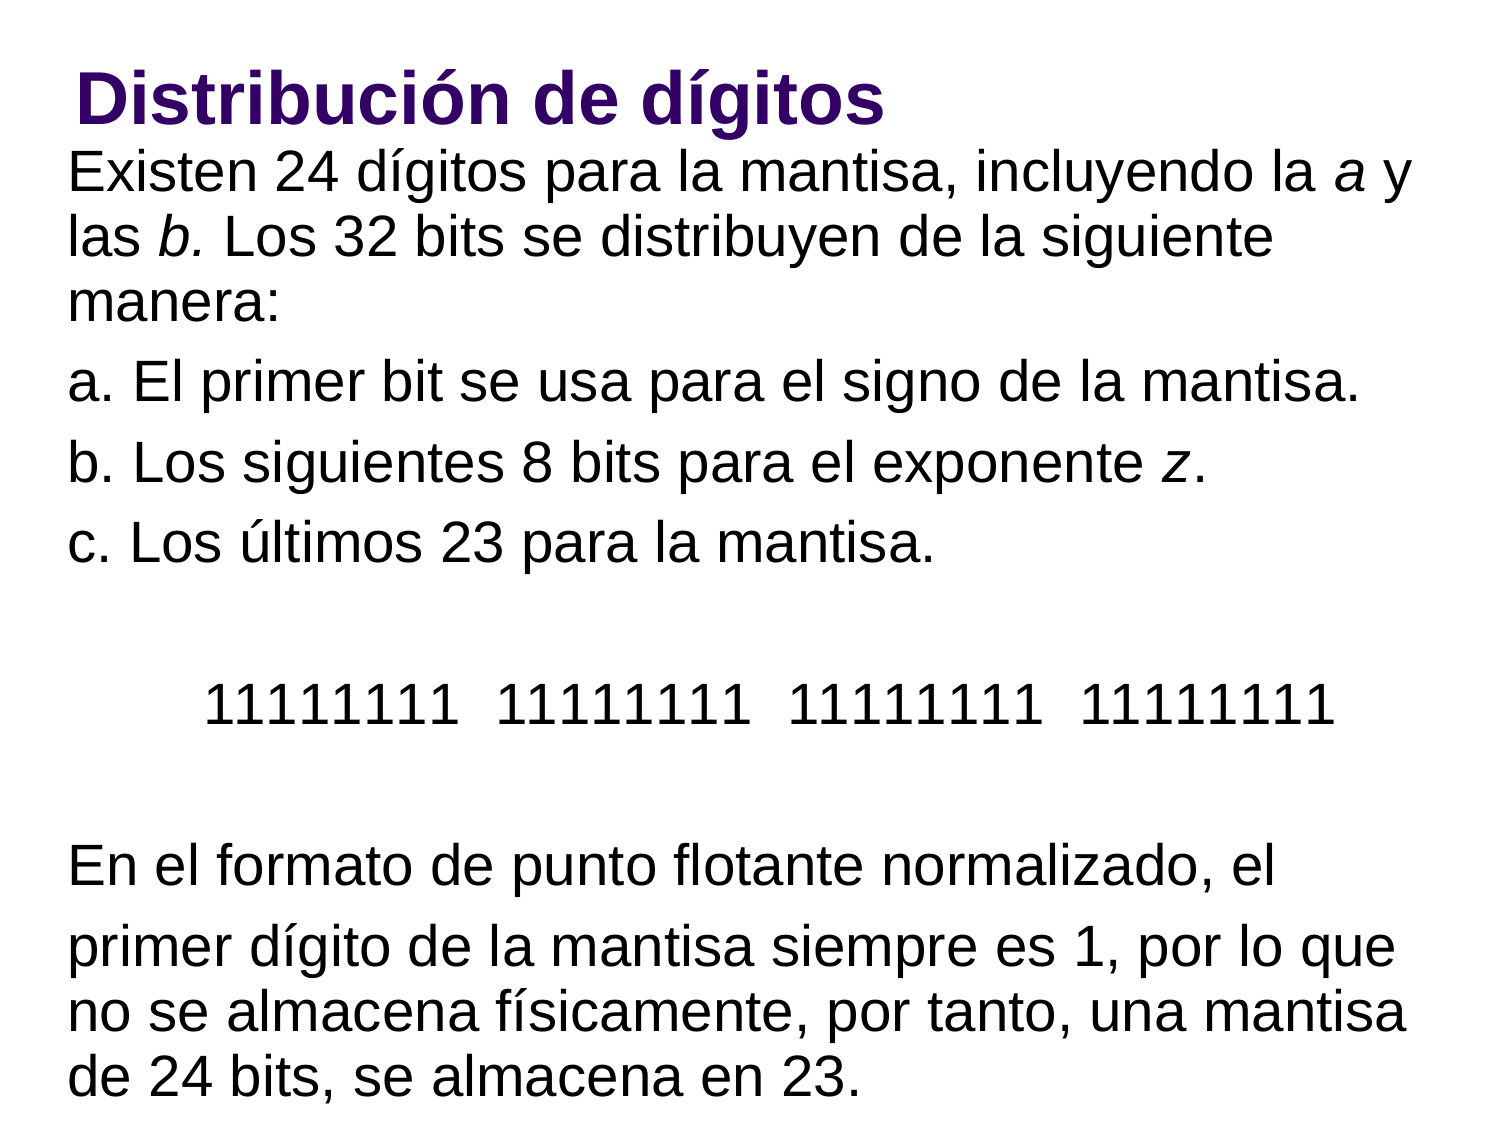

# Distribución de dígitos
Existen 24 dígitos para la mantisa, incluyendo la a y las b. Los 32 bits se distribuyen de la siguiente manera:
a. El primer bit se usa para el signo de la mantisa.
b. Los siguientes 8 bits para el exponente z.
c. Los últimos 23 para la mantisa.
11111111 11111111 11111111 11111111
En el formato de punto flotante normalizado, el
primer dígito de la mantisa siempre es 1, por lo que no se almacena físicamente, por tanto, una mantisa de 24 bits, se almacena en 23.